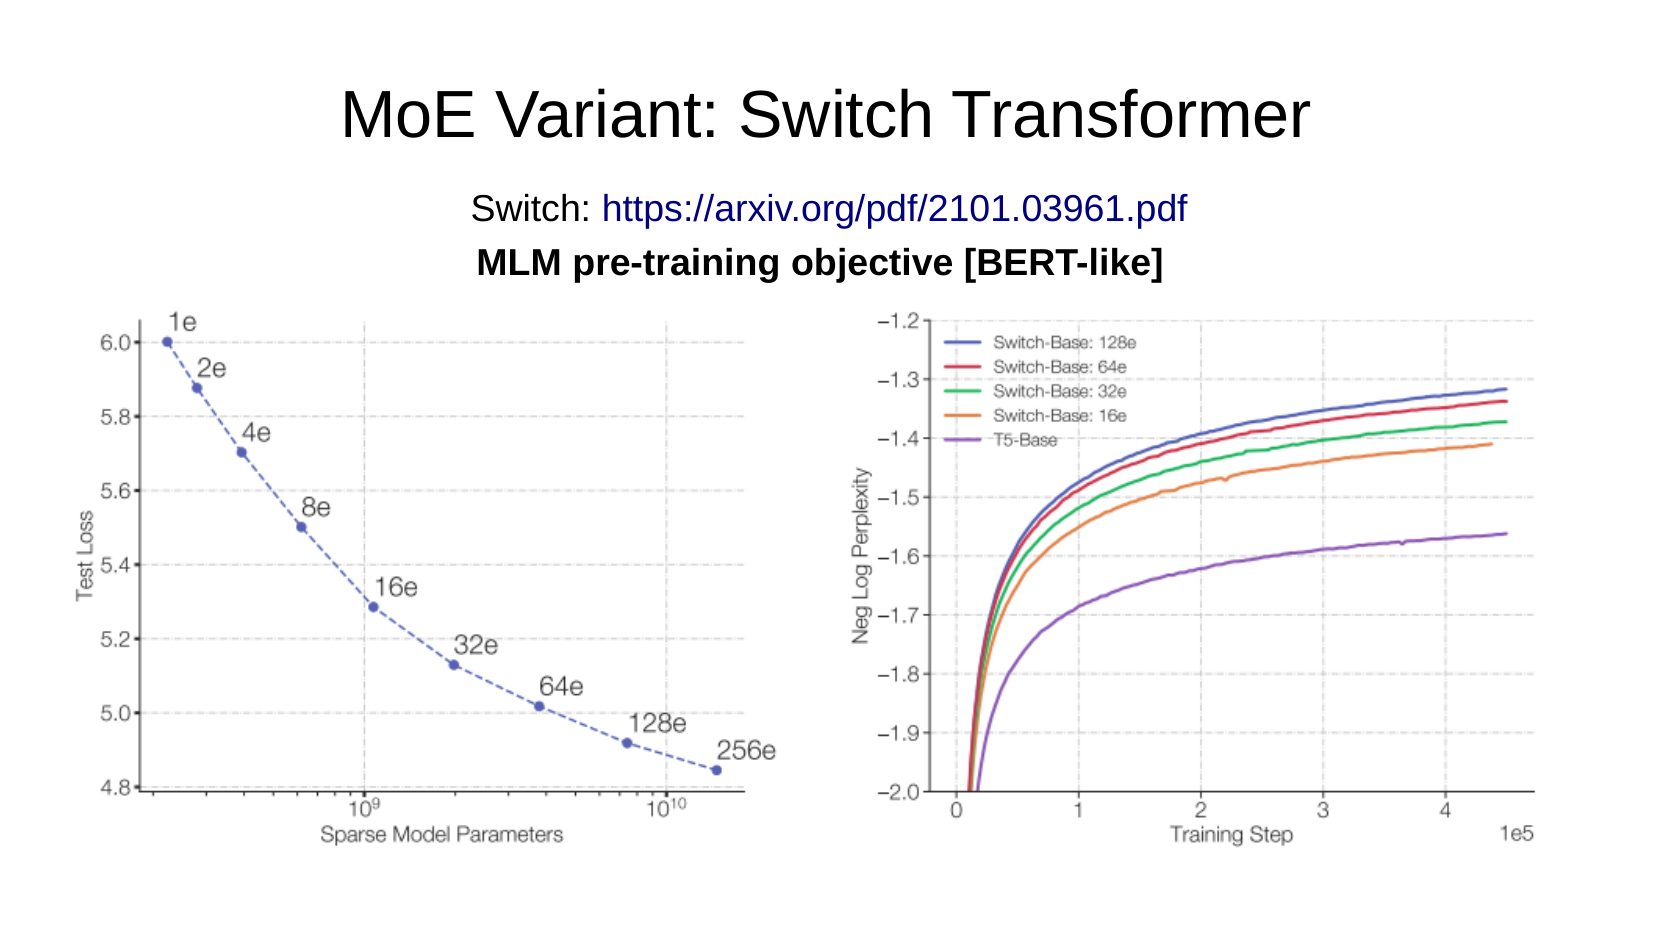

# MoE Variant: Switch Transformer
Switch: https://arxiv.org/pdf/2101.03961.pdf
MLM pre-training objective [BERT-like]